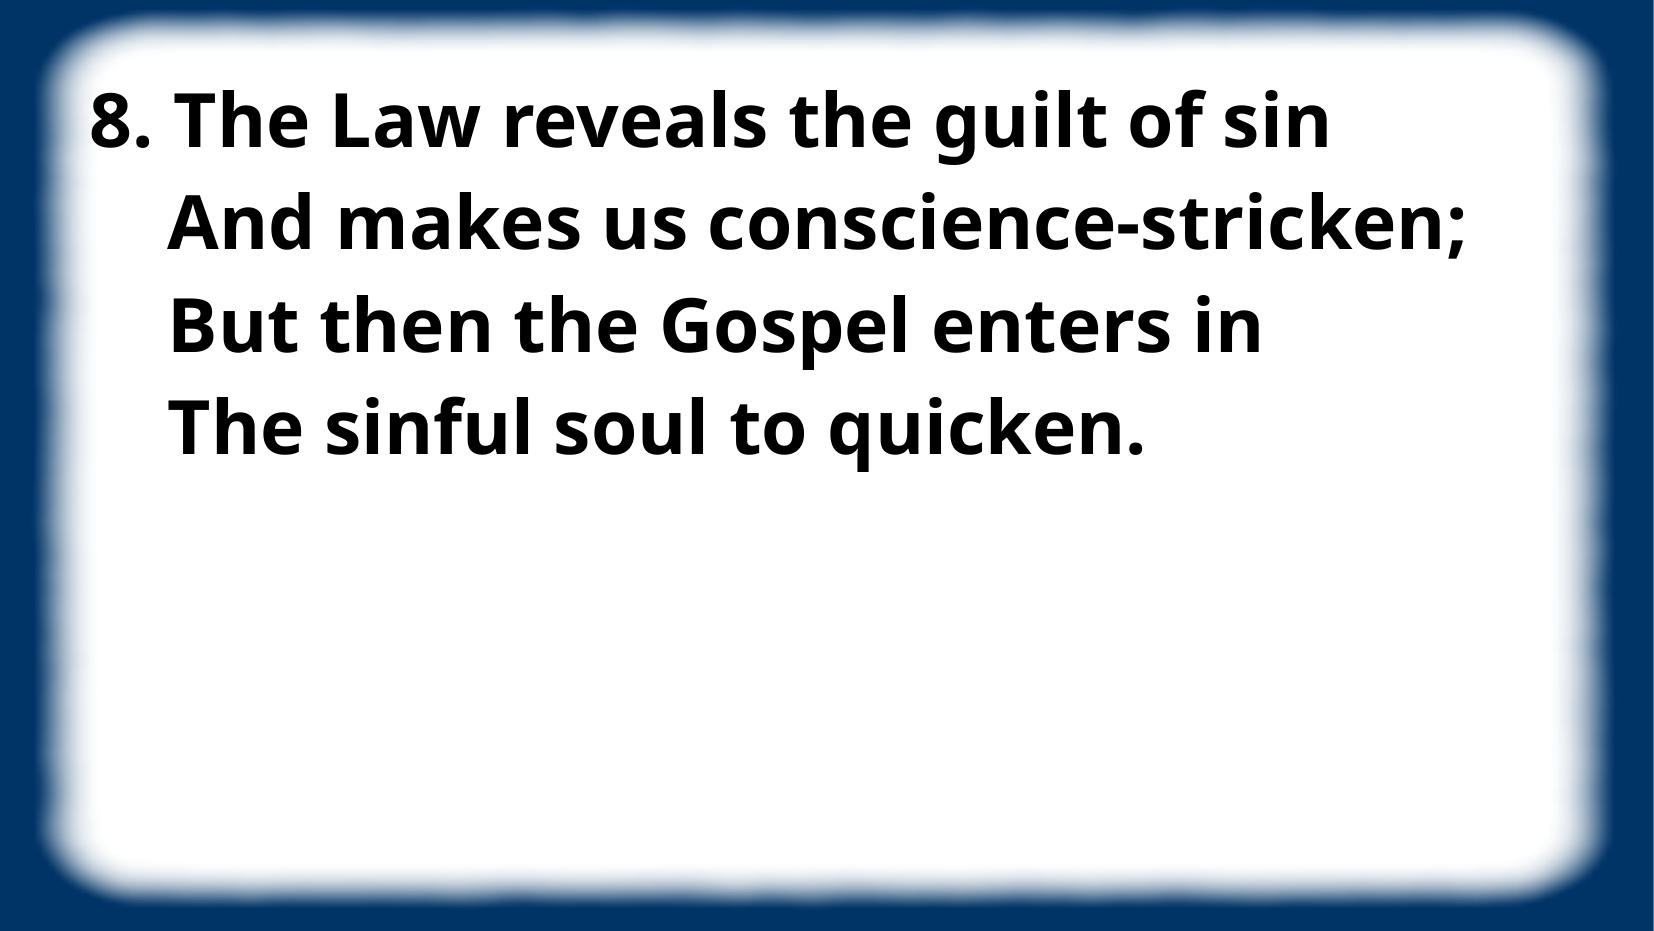

8. The Law reveals the guilt of sin
 And makes us conscience-stricken;
 But then the Gospel enters in
 The sinful soul to quicken.